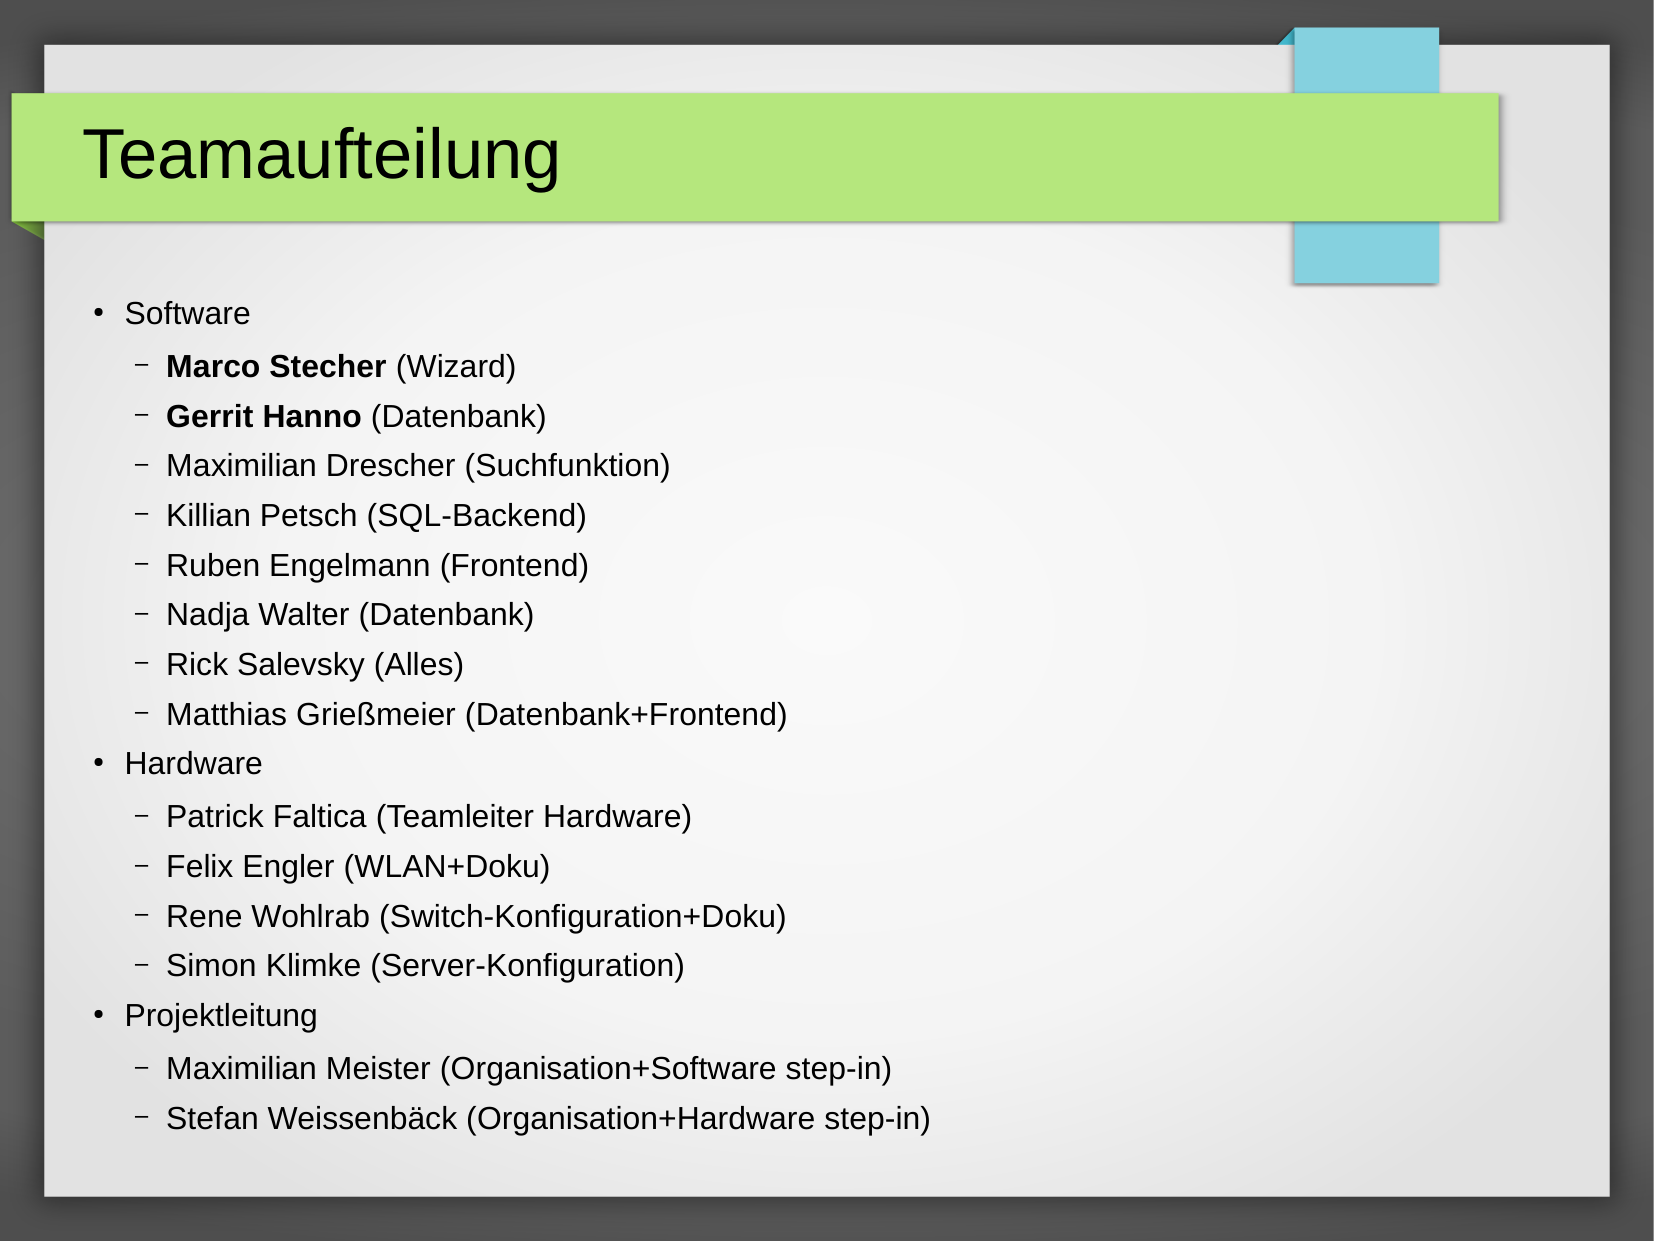

# Teamaufteilung
Software
Marco Stecher (Wizard)
Gerrit Hanno (Datenbank)
Maximilian Drescher (Suchfunktion)
Killian Petsch (SQL-Backend)
Ruben Engelmann (Frontend)
Nadja Walter (Datenbank)
Rick Salevsky (Alles)
Matthias Grießmeier (Datenbank+Frontend)
Hardware
Patrick Faltica (Teamleiter Hardware)
Felix Engler (WLAN+Doku)
Rene Wohlrab (Switch-Konfiguration+Doku)
Simon Klimke (Server-Konfiguration)
Projektleitung
Maximilian Meister (Organisation+Software step-in)
Stefan Weissenbäck (Organisation+Hardware step-in)